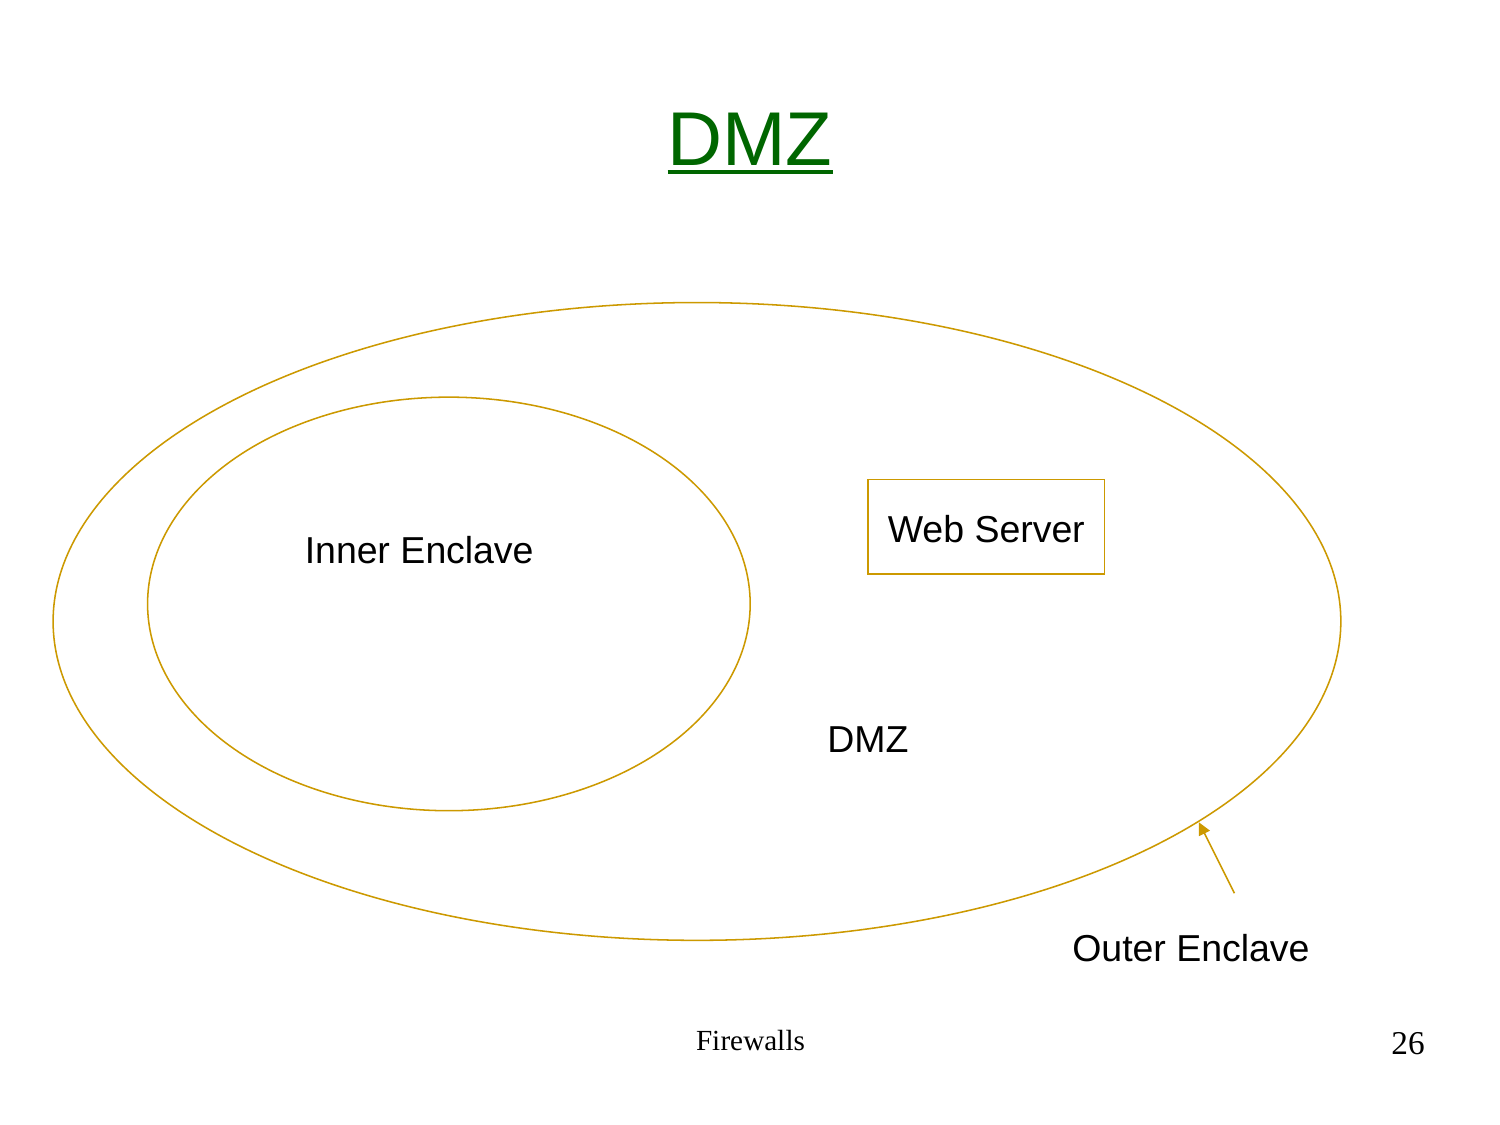

# DMZ
Web Server
Inner Enclave
DMZ
Outer Enclave
Firewalls
26